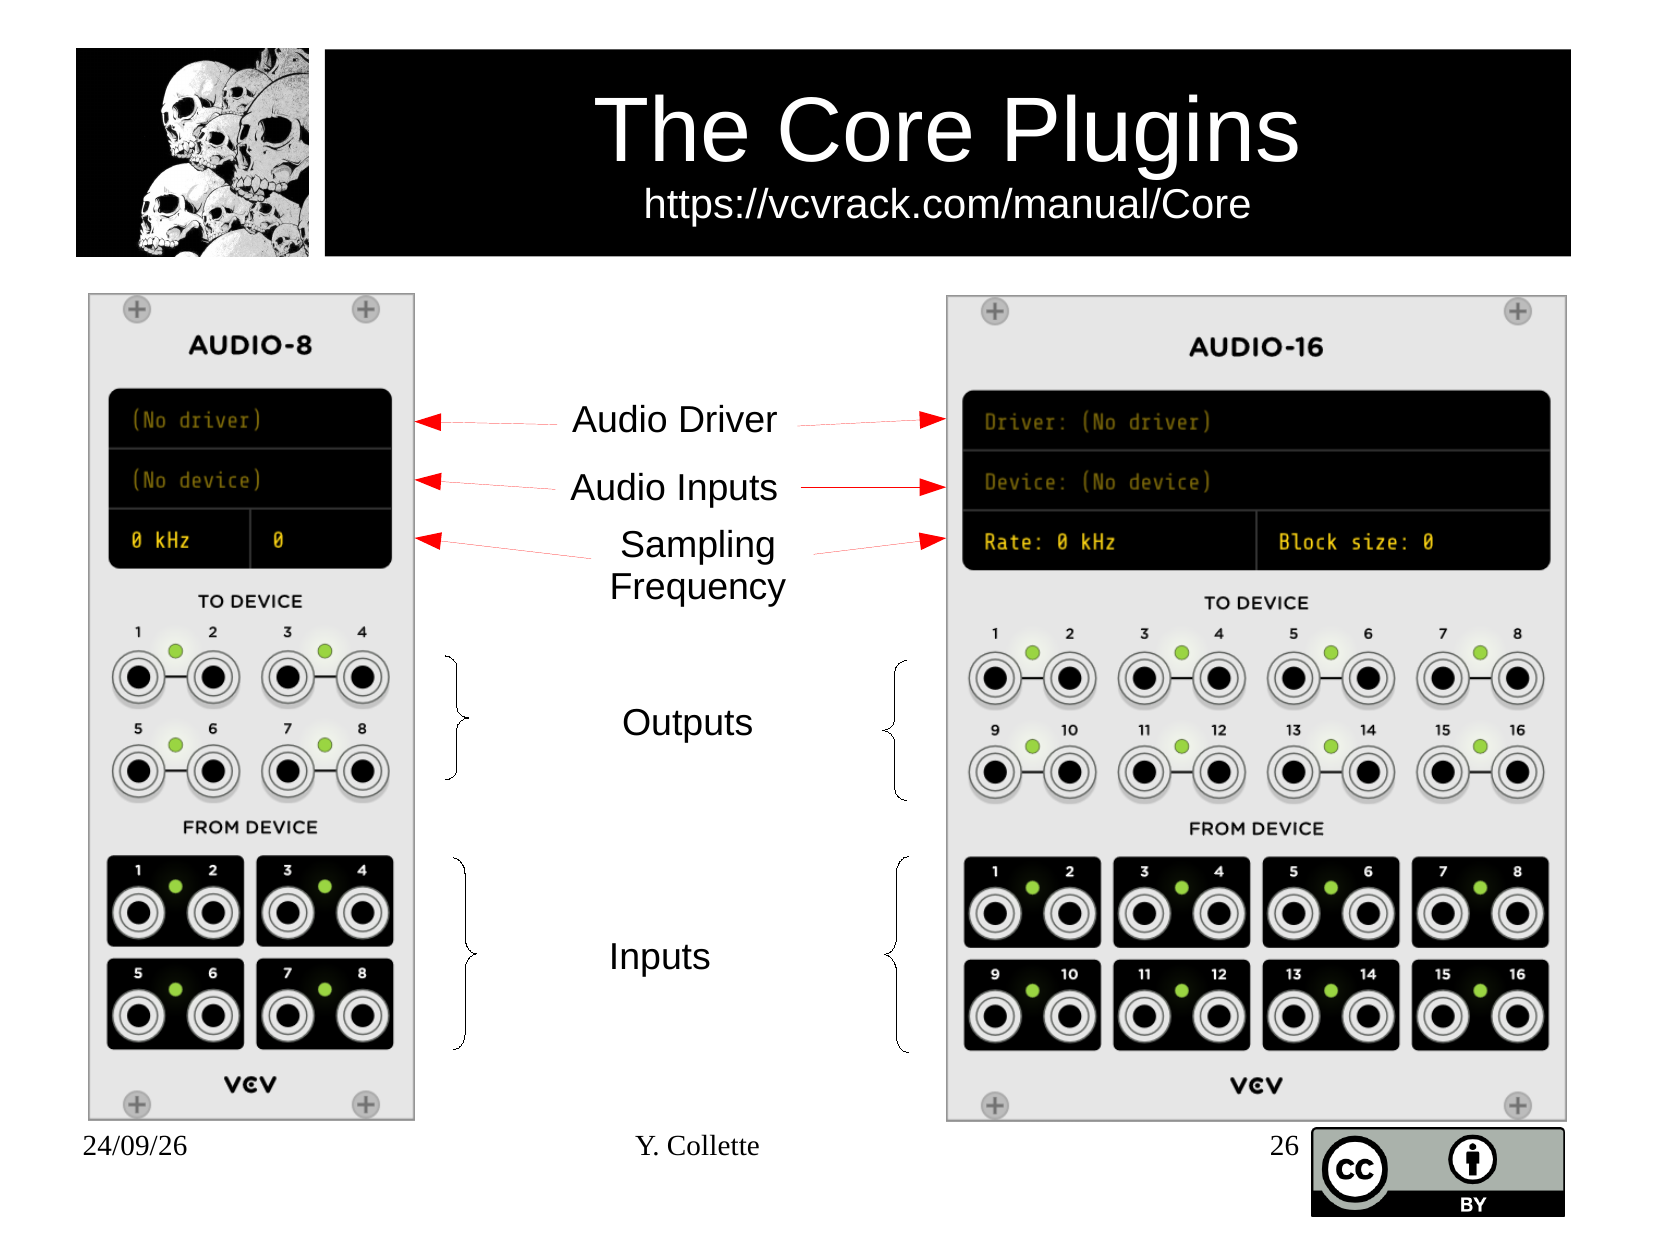

# The Core Plugins https://vcvrack.com/manual/Core
Audio Driver
Audio Inputs
Sampling Frequency
Outputs
Inputs
Y. Collette
26